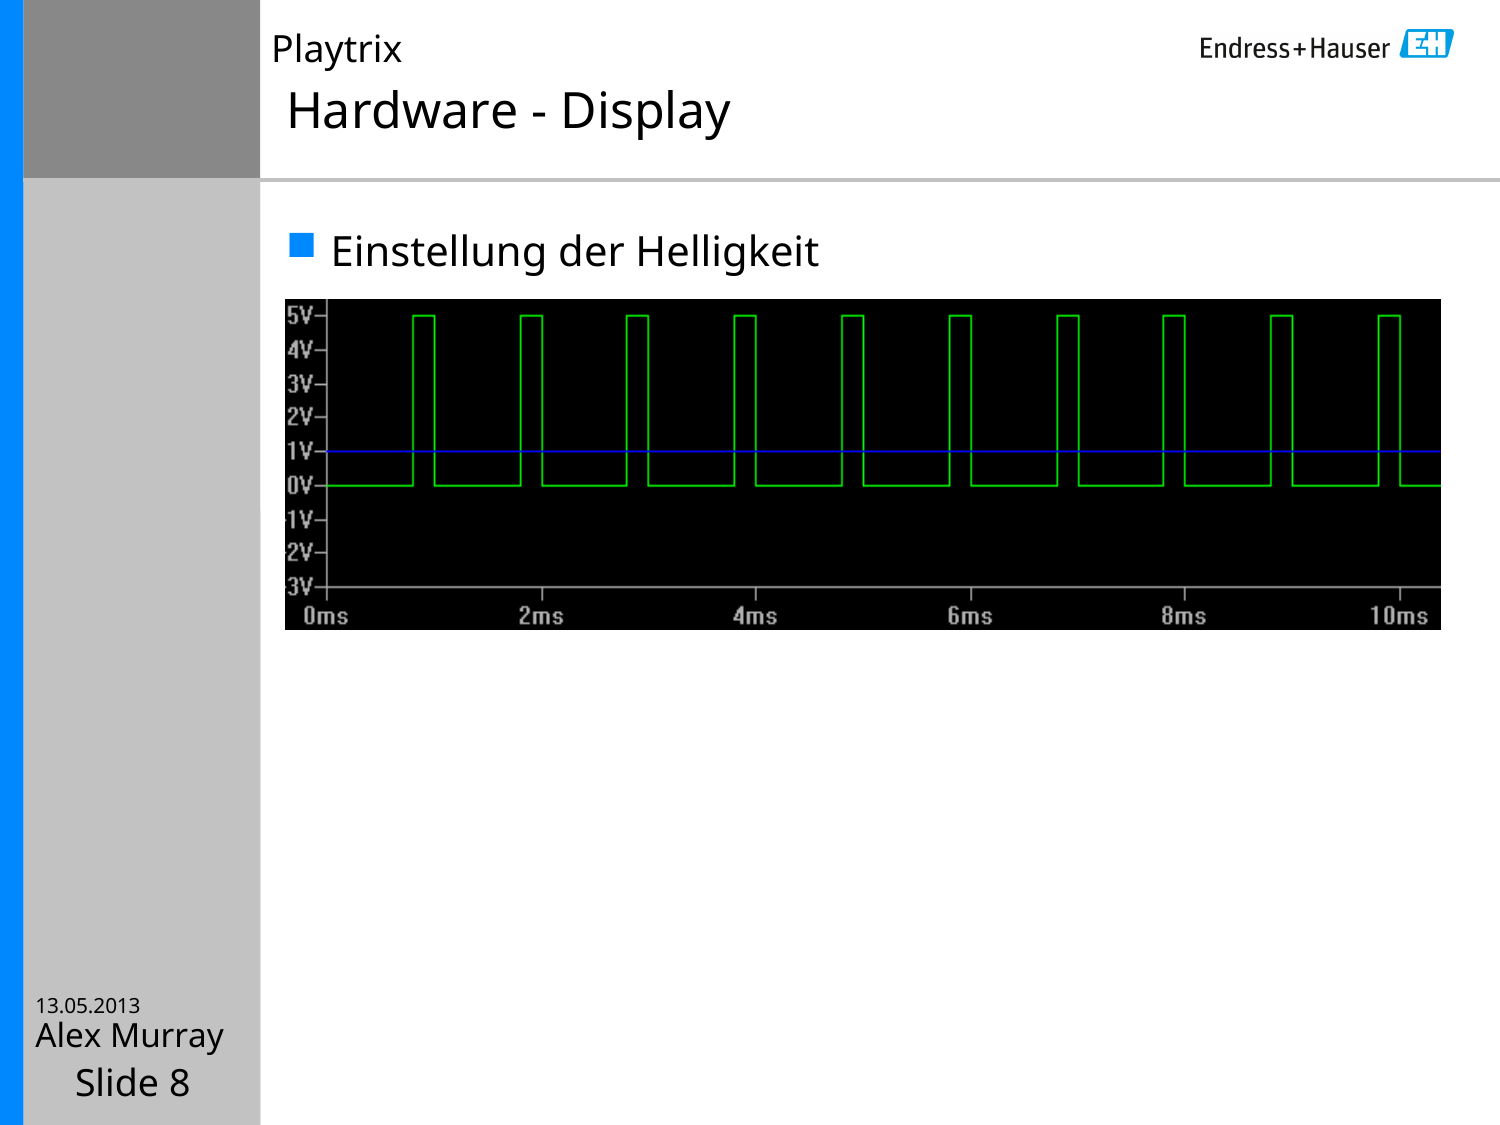

Playtrix
# Hardware - Display
Einstellung der Helligkeit
Alex Murray
8